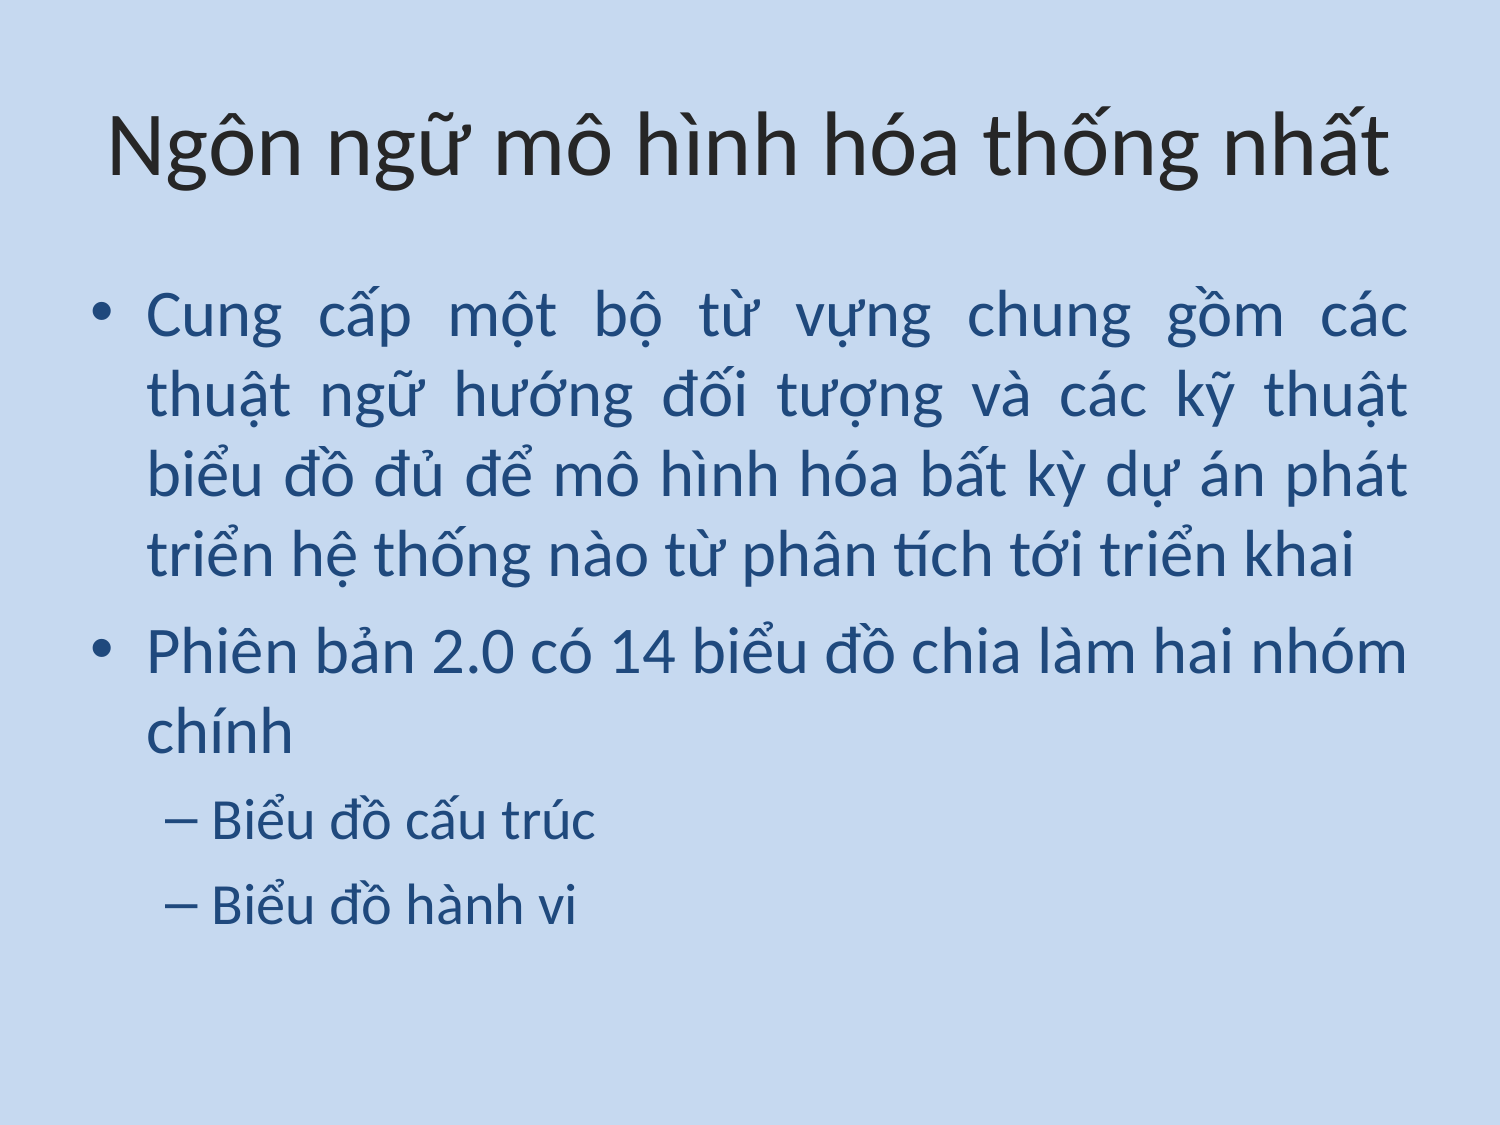

# Ngôn ngữ mô hình hóa thống nhất
Cung cấp một bộ từ vựng chung gồm các thuật ngữ hướng đối tượng và các kỹ thuật biểu đồ đủ để mô hình hóa bất kỳ dự án phát triển hệ thống nào từ phân tích tới triển khai
Phiên bản 2.0 có 14 biểu đồ chia làm hai nhóm chính
Biểu đồ cấu trúc
Biểu đồ hành vi